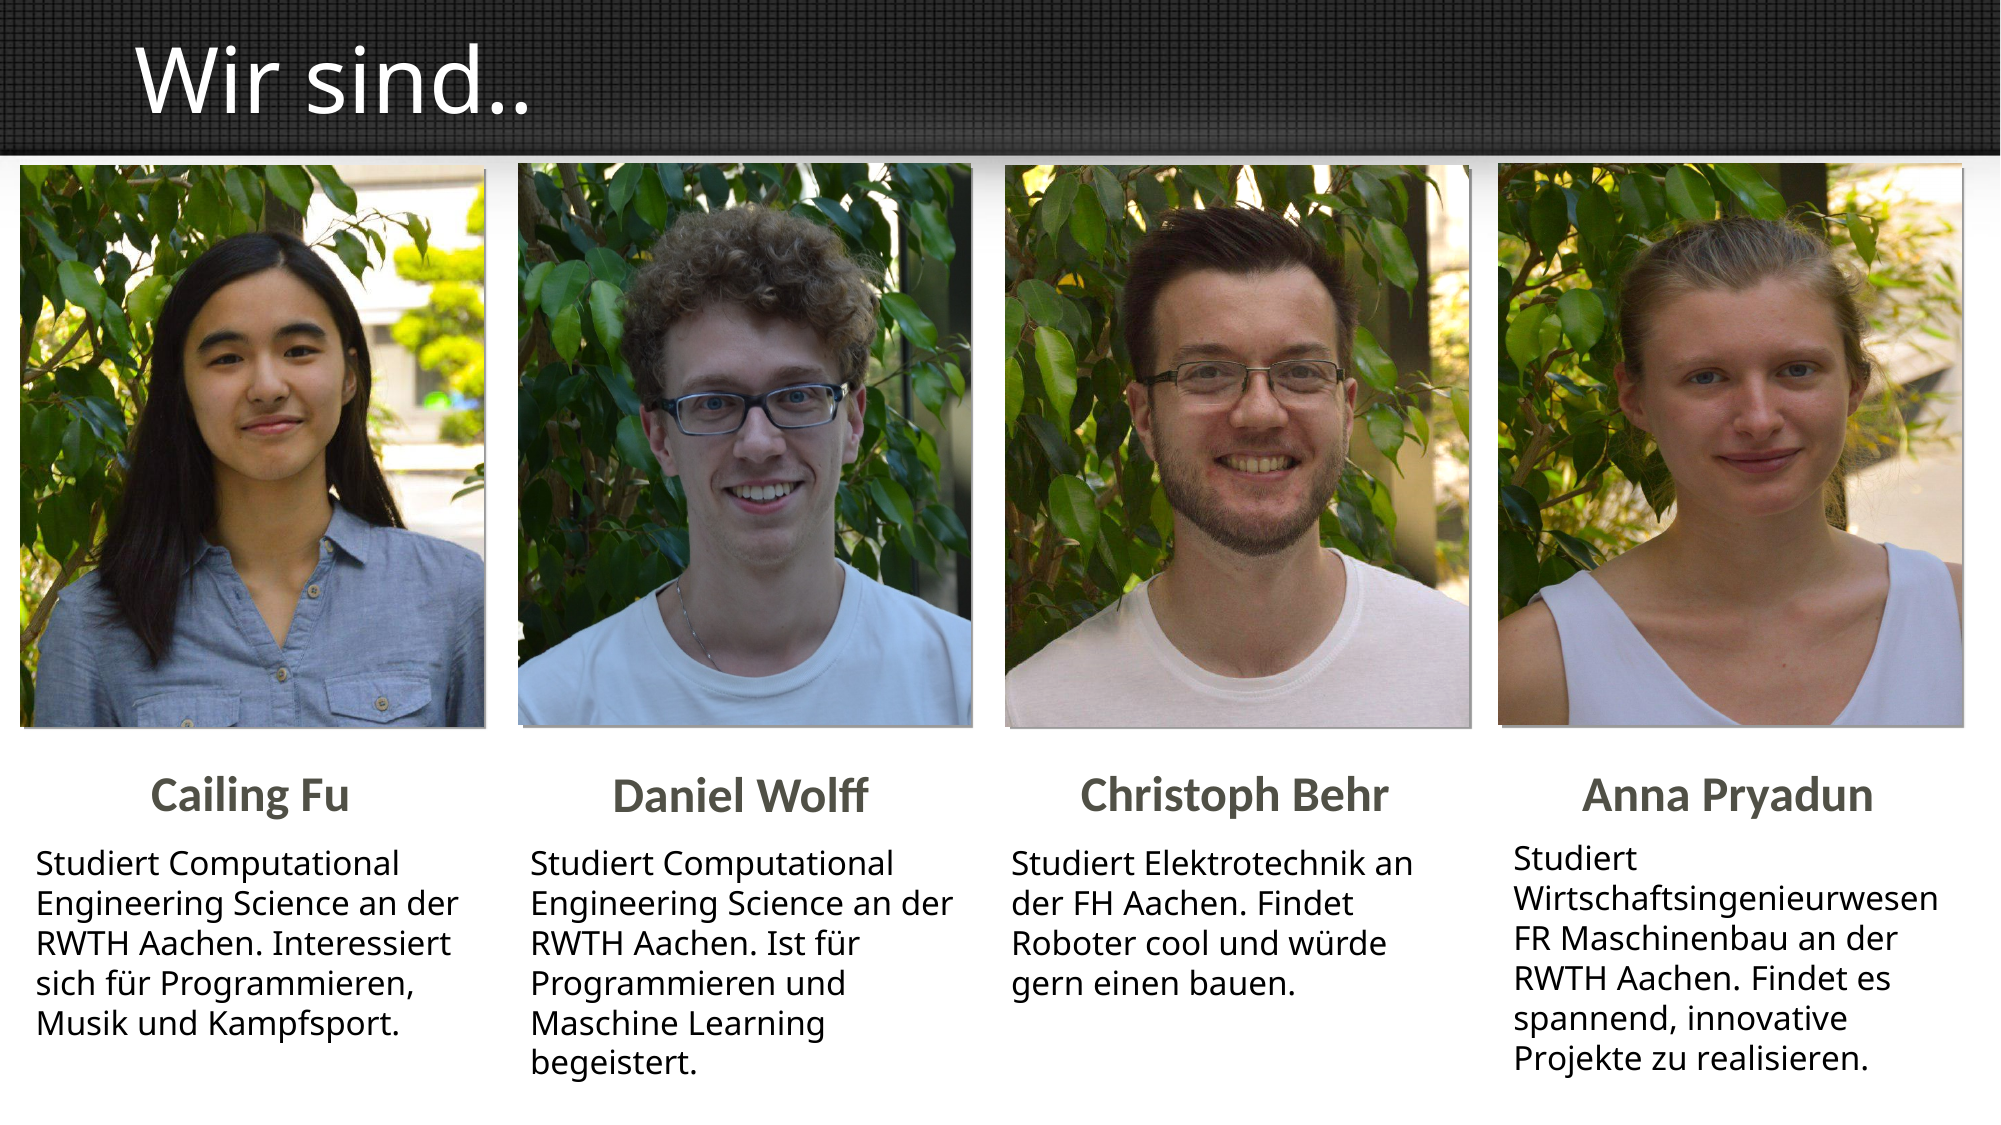

# Wir sind..
Anna Pryadun
Studiert Wirtschaftsingenieurwesen FR Maschinenbau an der RWTH Aachen. Findet es spannend, innovative Projekte zu realisieren.
Christoph Behr
Studiert Elektrotechnik an der FH Aachen. Findet Roboter cool und würde gern einen bauen.
Cailing Fu
Daniel Wolff
Studiert Computational Engineering Science an der RWTH Aachen. Ist für Programmieren und Maschine Learning begeistert.
Studiert Computational Engineering Science an der RWTH Aachen. Interessiert sich für Programmieren, Musik und Kampfsport.